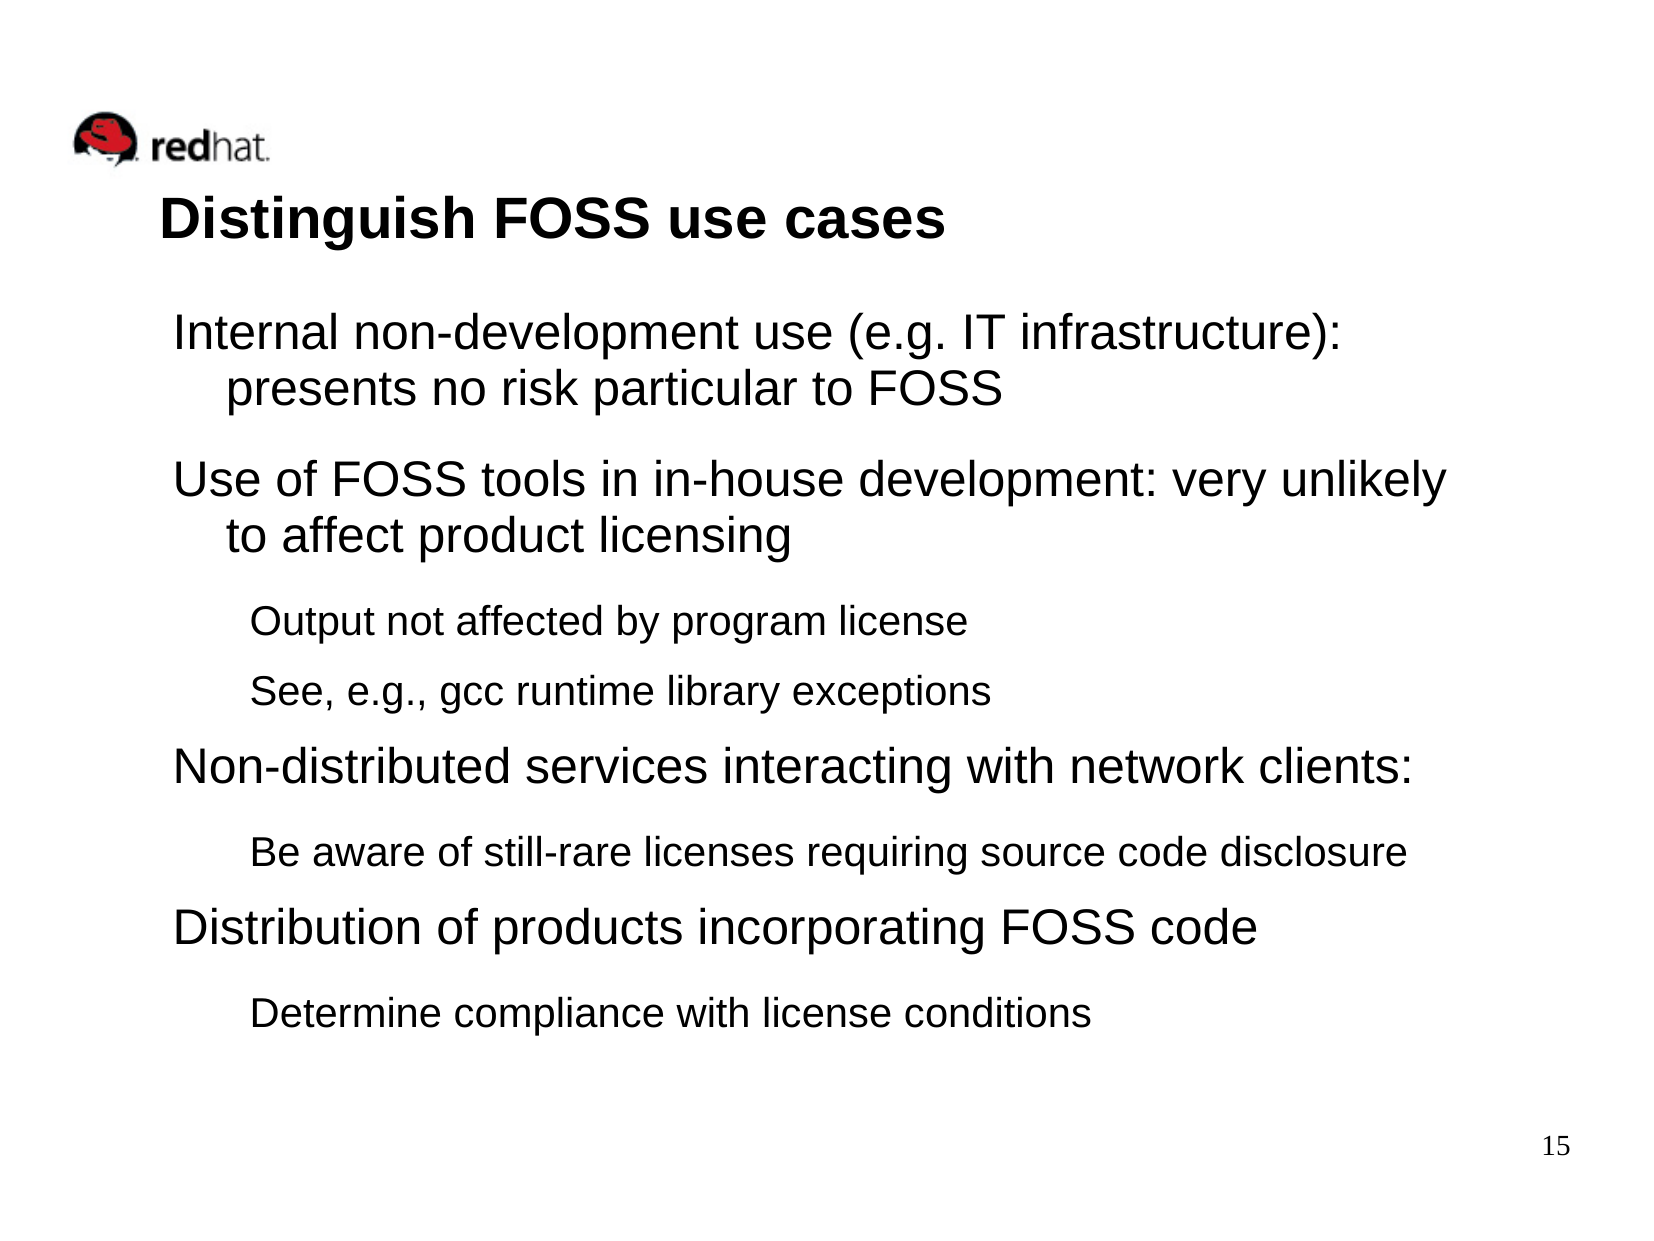

# Distinguish FOSS use cases
Internal non-development use (e.g. IT infrastructure): presents no risk particular to FOSS
Use of FOSS tools in in-house development: very unlikely to affect product licensing
Output not affected by program license
See, e.g., gcc runtime library exceptions
Non-distributed services interacting with network clients:
Be aware of still-rare licenses requiring source code disclosure
Distribution of products incorporating FOSS code
Determine compliance with license conditions
15